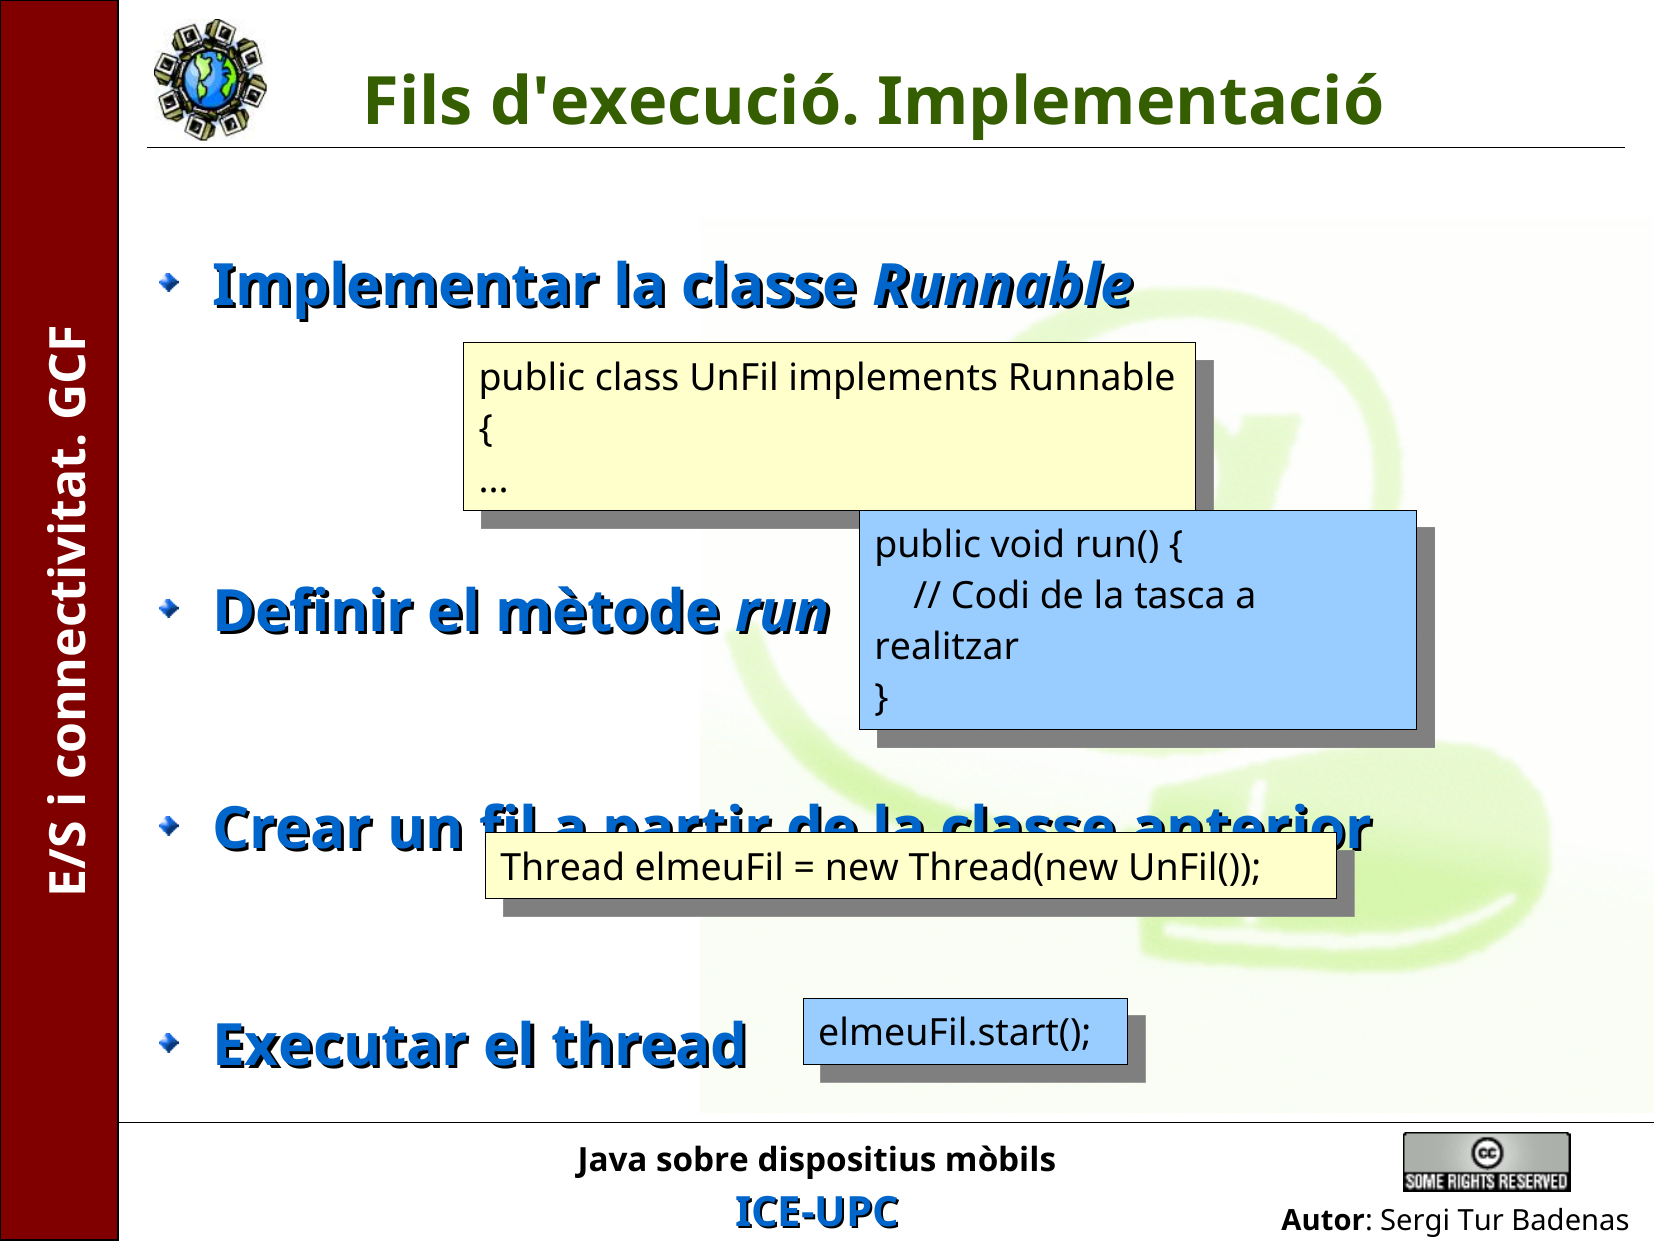

# Fils d'execució. Implementació
Implementar la classe Runnable
Definir el mètode run
Crear un fil a partir de la classe anterior
Executar el thread
public class UnFil implements Runnable {
...
public void run() {
 // Codi de la tasca a realitzar
}
Thread elmeuFil = new Thread(new UnFil());
elmeuFil.start();